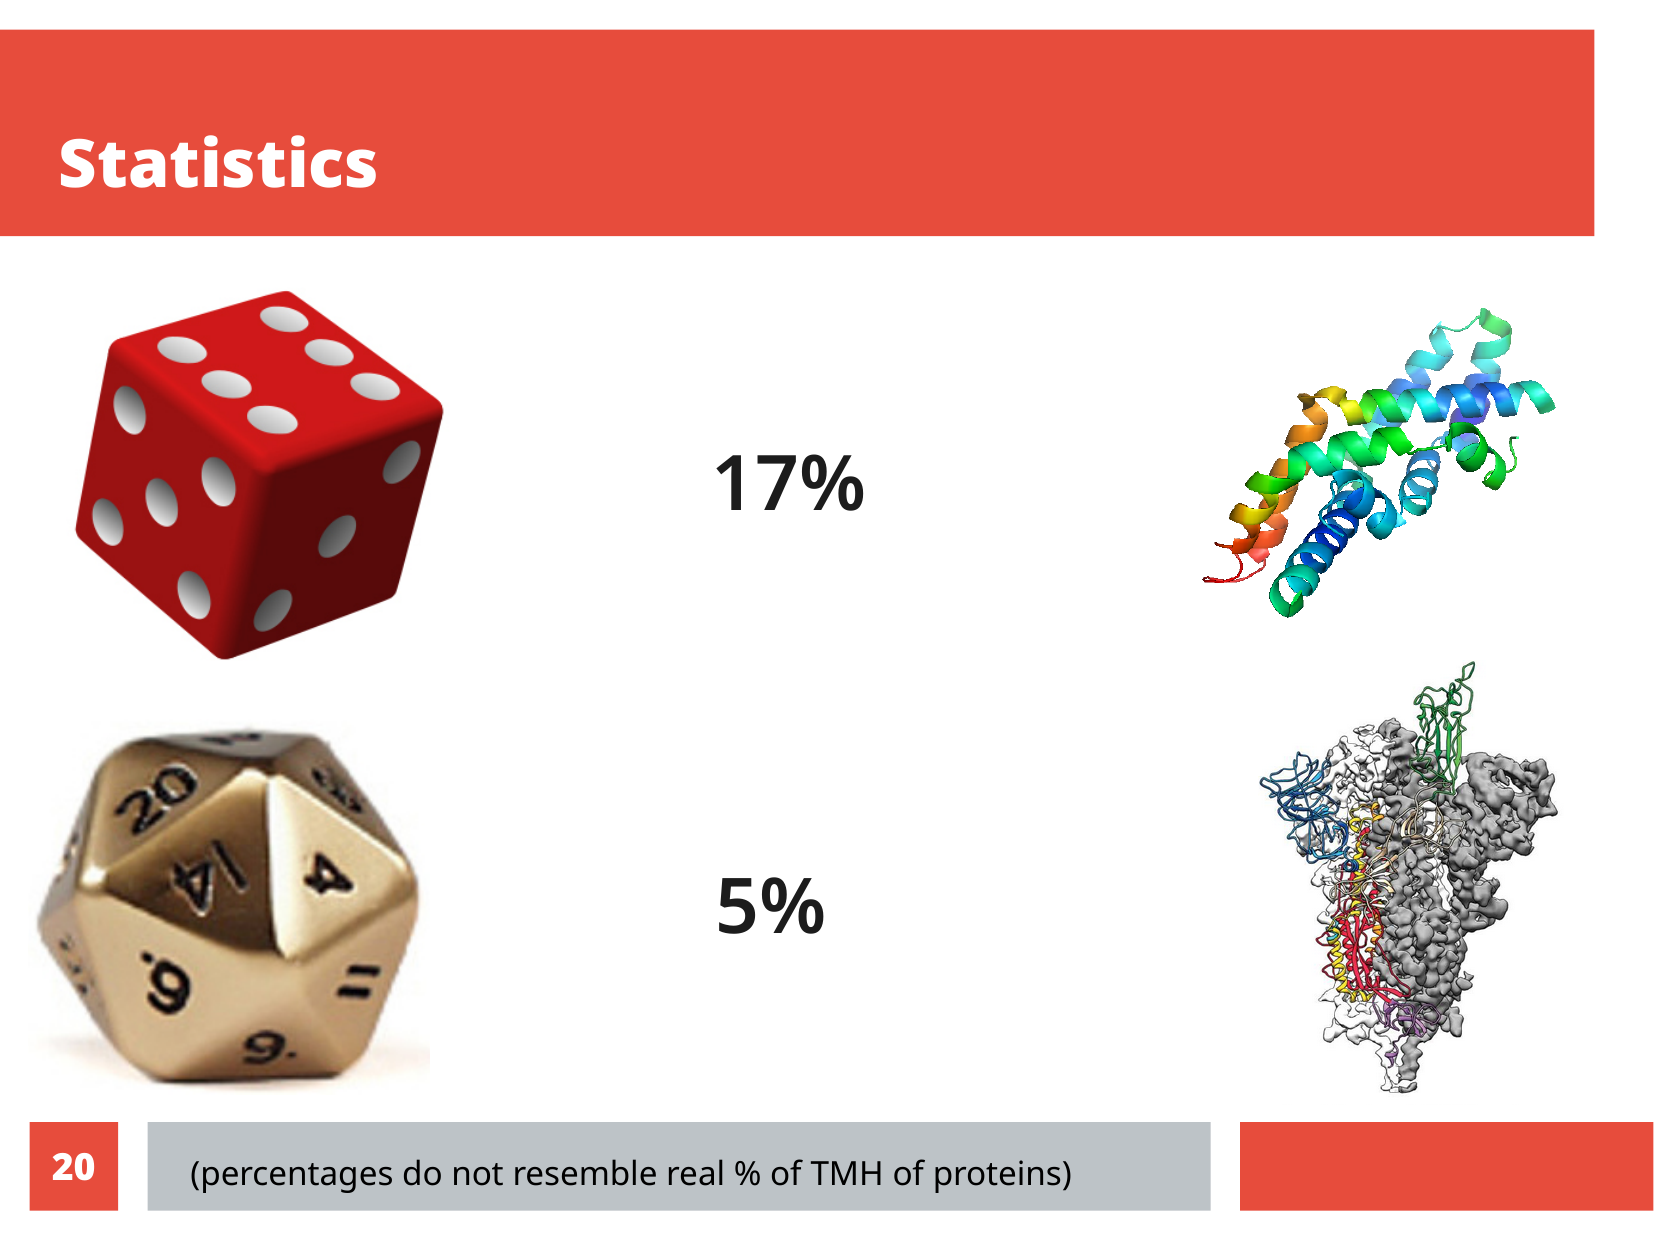

# Statistics
17%
5%
20
(percentages do not resemble real % of TMH of proteins)